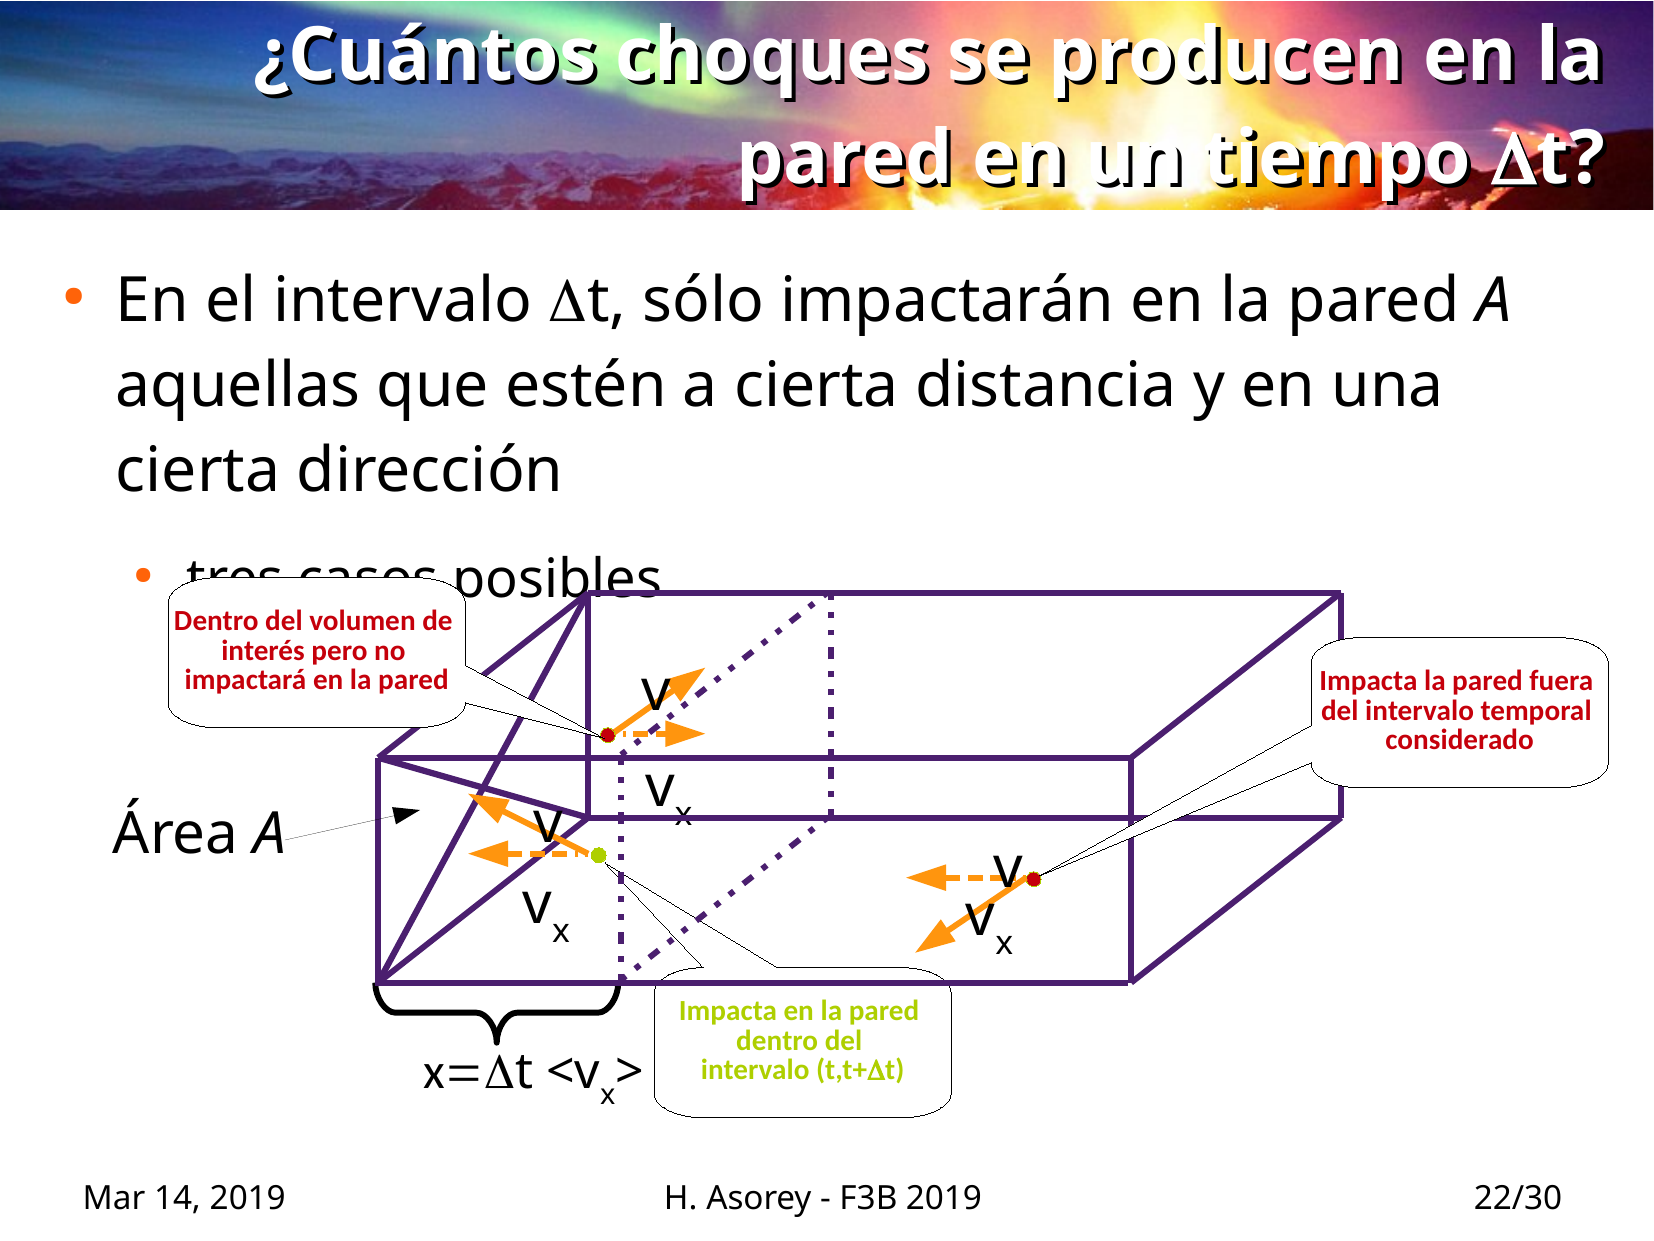

# ¿Cuántos choques se producen en la pared en un tiempo Dt?
En el intervalo Dt, sólo impactarán en la pared A aquellas que estén a cierta distancia y en una cierta dirección
tres casos posibles
Dentro del volumen de
interés pero no
impactará en la pared
Impacta la pared fuera
del intervalo temporal
considerado
v
vx
v
v
vx
vx
Impacta en la pared
dentro del
intervalo (t,t+Dt)
x=Dt <vx>
Área A
Mar 14, 2019
H. Asorey - F3B 2019
22